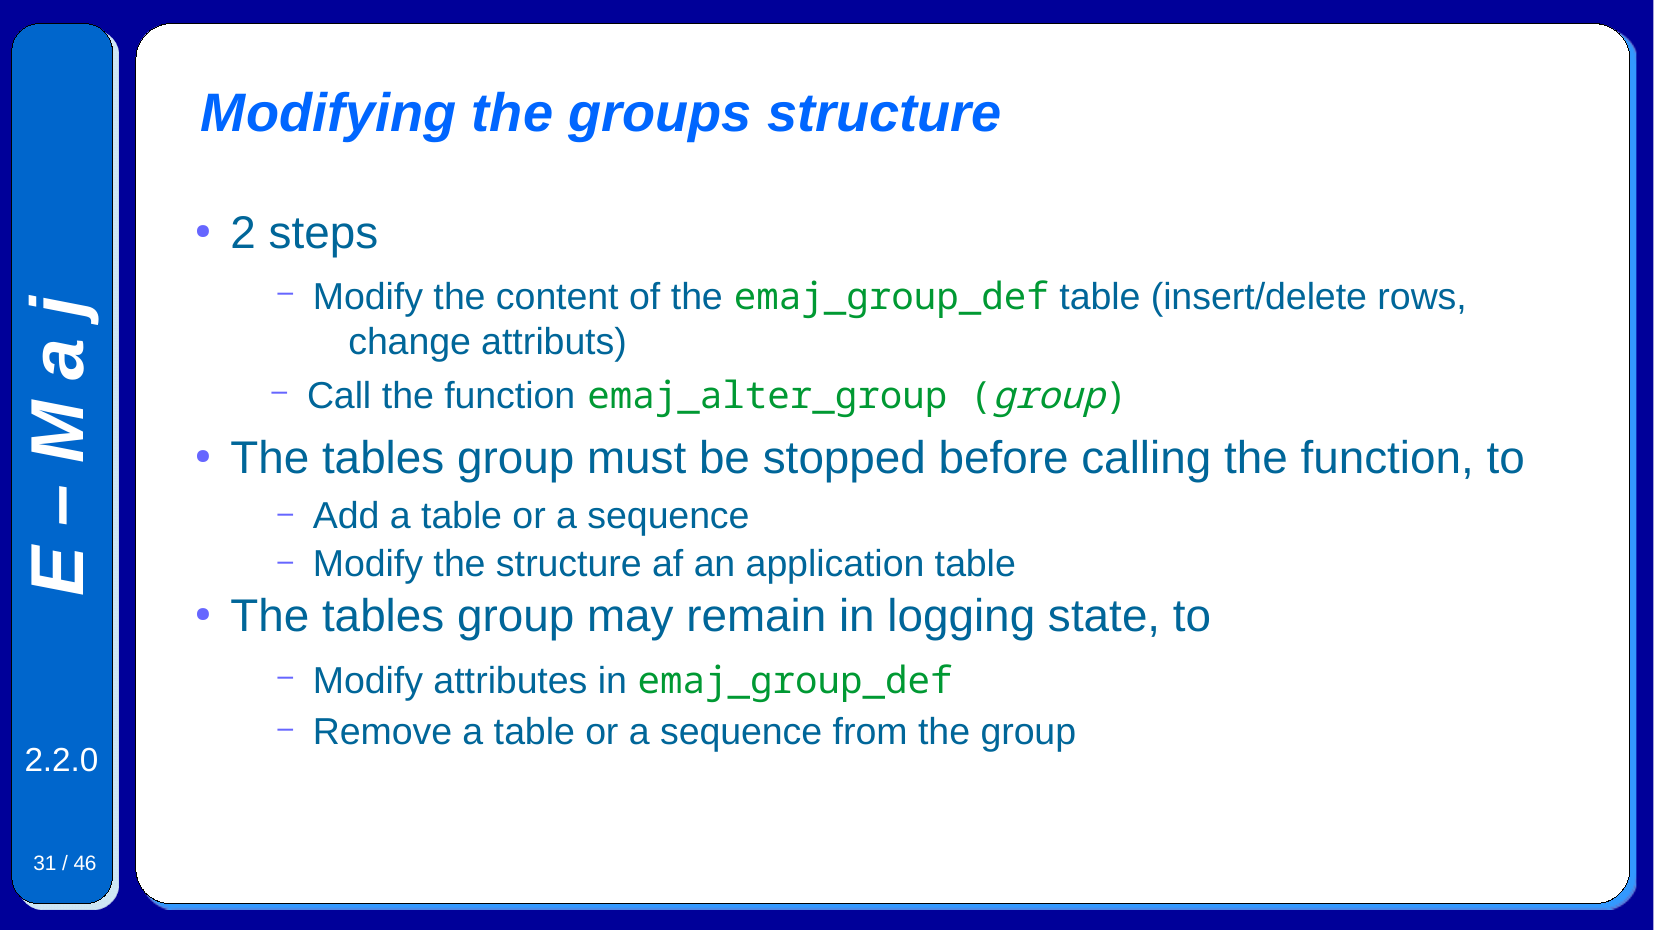

# Modifying the groups structure
2 steps
Modify the content of the emaj_group_def table (insert/delete rows, change attributs)
Call the function emaj_alter_group (group)
The tables group must be stopped before calling the function, to
Add a table or a sequence
Modify the structure af an application table
The tables group may remain in logging state, to
Modify attributes in emaj_group_def
Remove a table or a sequence from the group